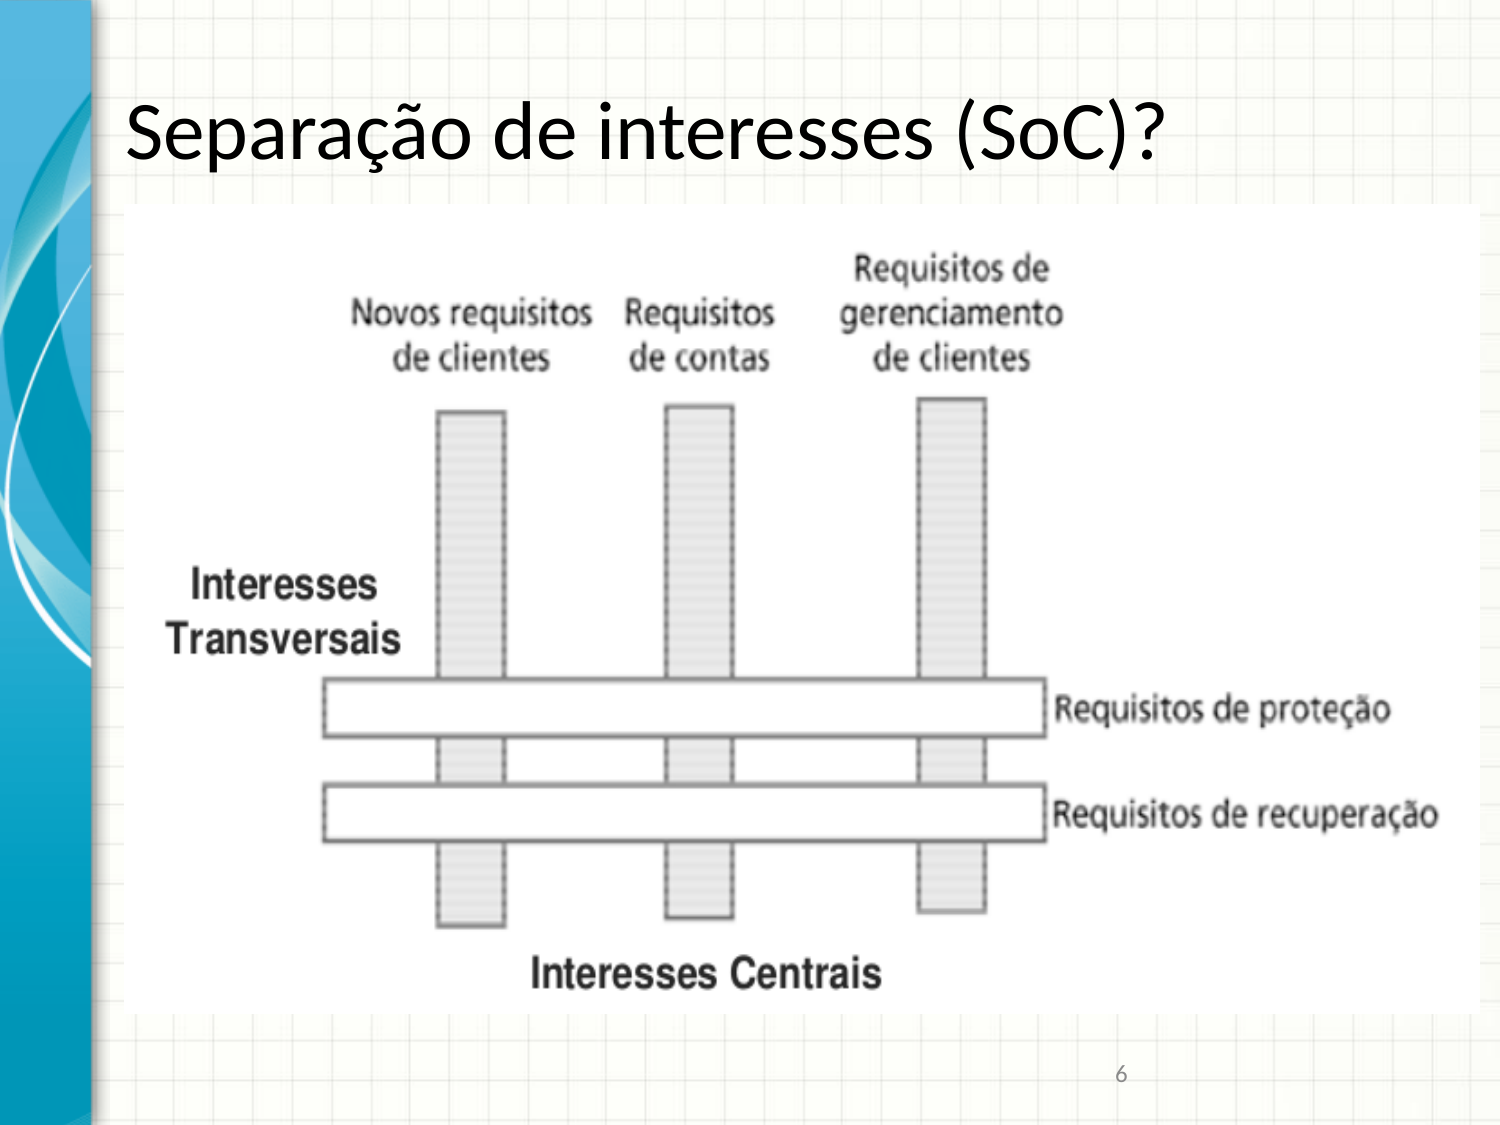

# Separação de interesses (SoC)?
Tcc - TADS/FURG 2014
6